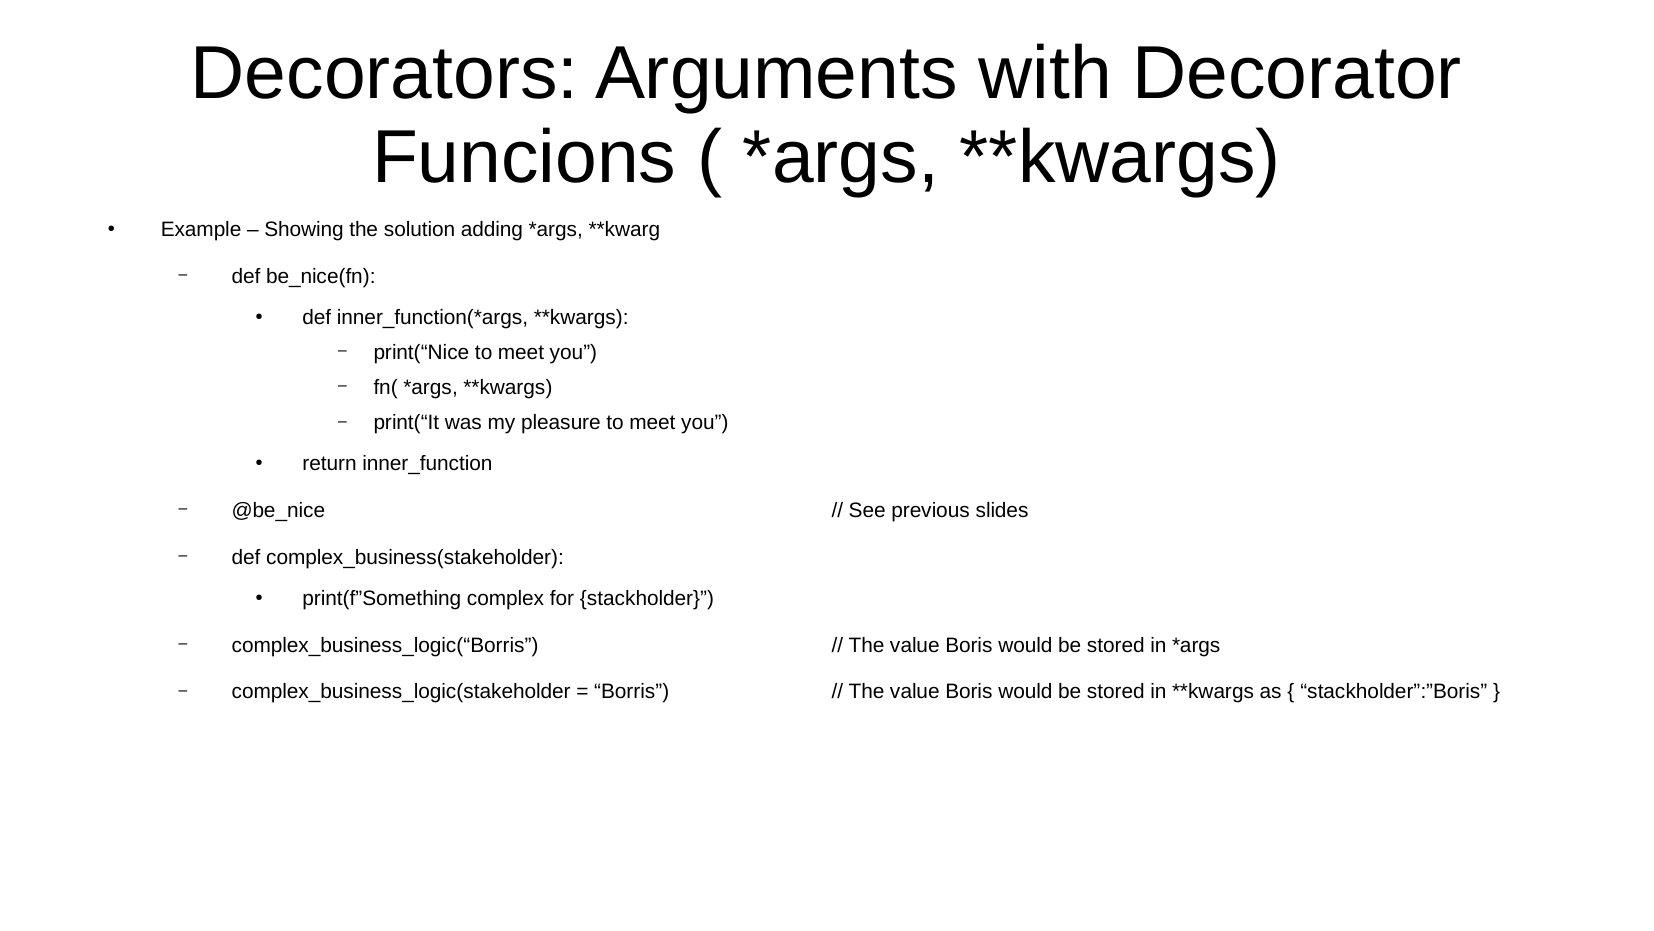

# Decorators: Arguments with Decorator Funcions ( *args, **kwargs)
Example – Showing the solution adding *args, **kwarg
def be_nice(fn):
def inner_function(*args, **kwargs):
print(“Nice to meet you”)
fn( *args, **kwargs)
print(“It was my pleasure to meet you”)
return inner_function
@be_nice							// See previous slides
def complex_business(stakeholder):
print(f”Something complex for {stackholder}”)
complex_business_logic(“Borris”)				// The value Boris would be stored in *args
complex_business_logic(stakeholder = “Borris”)			// The value Boris would be stored in **kwargs as { “stackholder”:”Boris” }